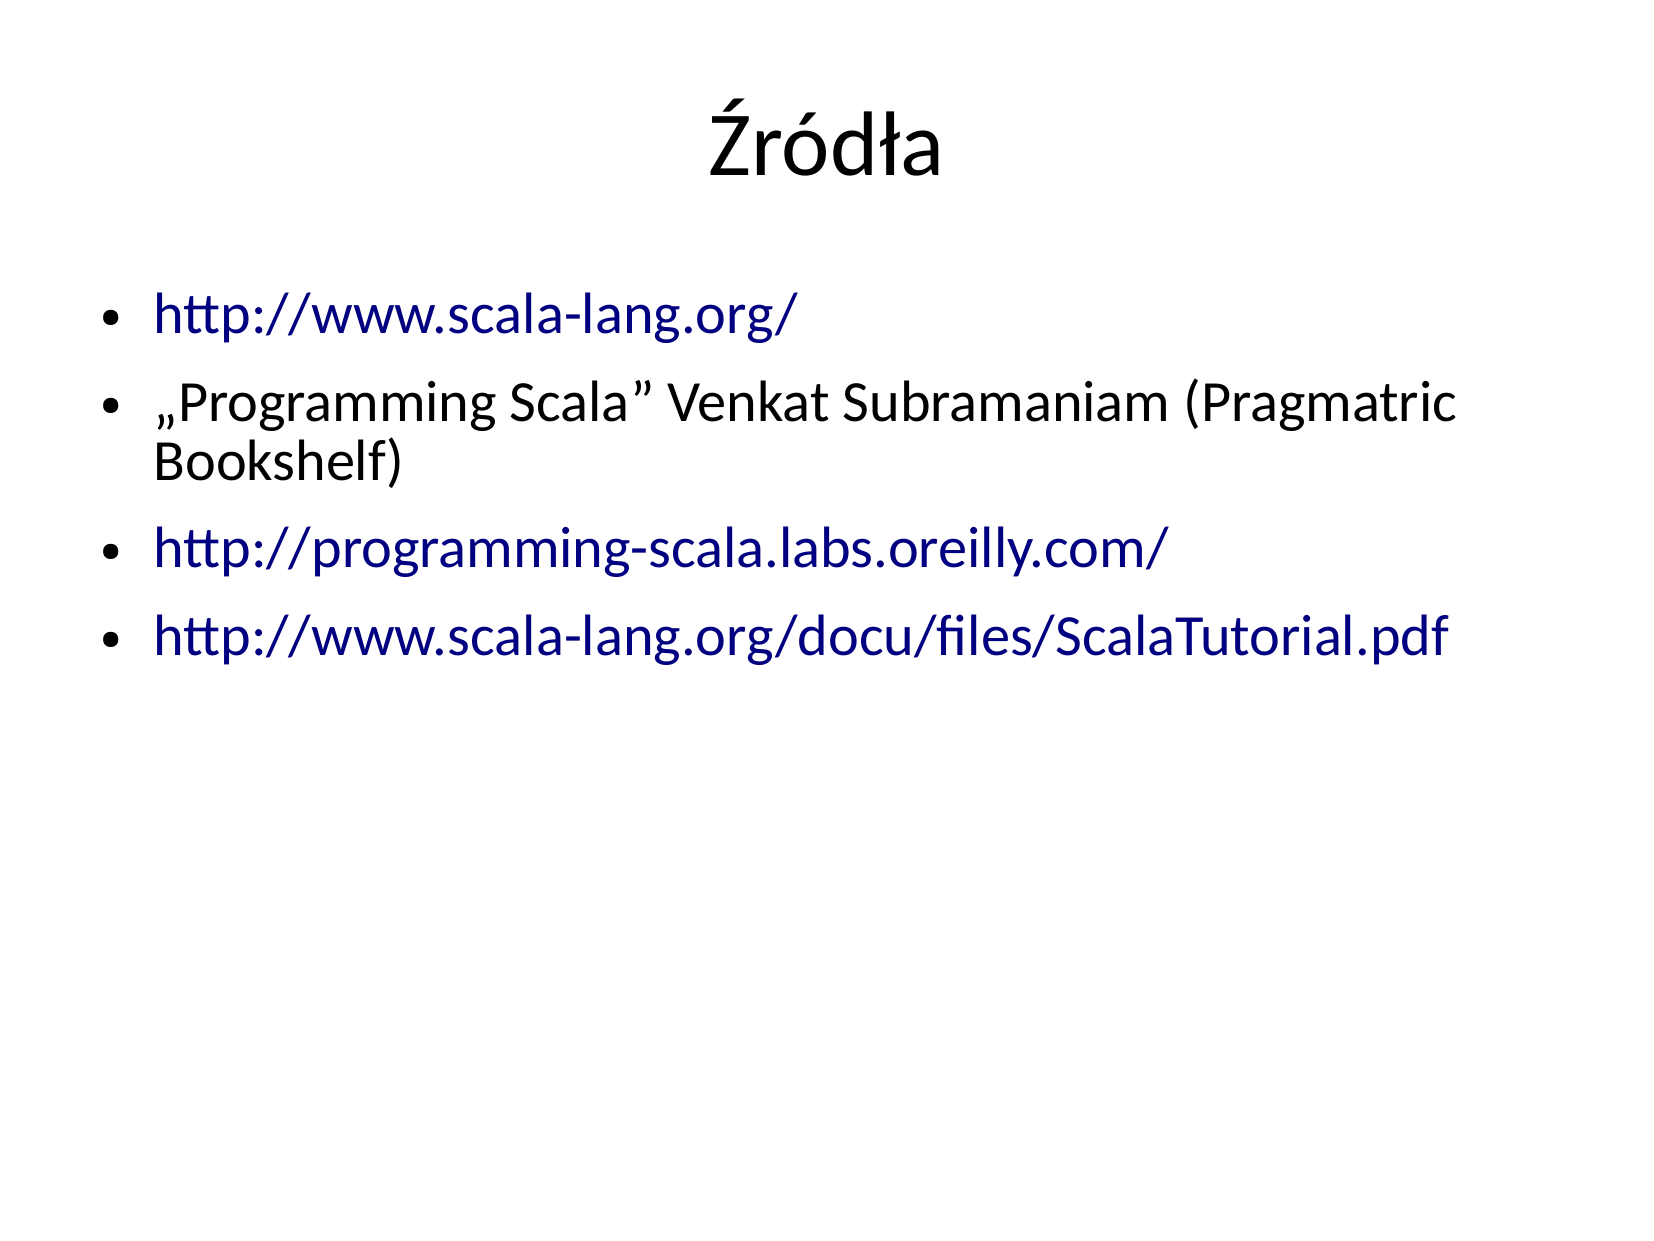

# Źródła
http://www.scala-lang.org/
„Programming Scala” Venkat Subramaniam (Pragmatric Bookshelf)
http://programming-scala.labs.oreilly.com/
http://www.scala-lang.org/docu/files/ScalaTutorial.pdf